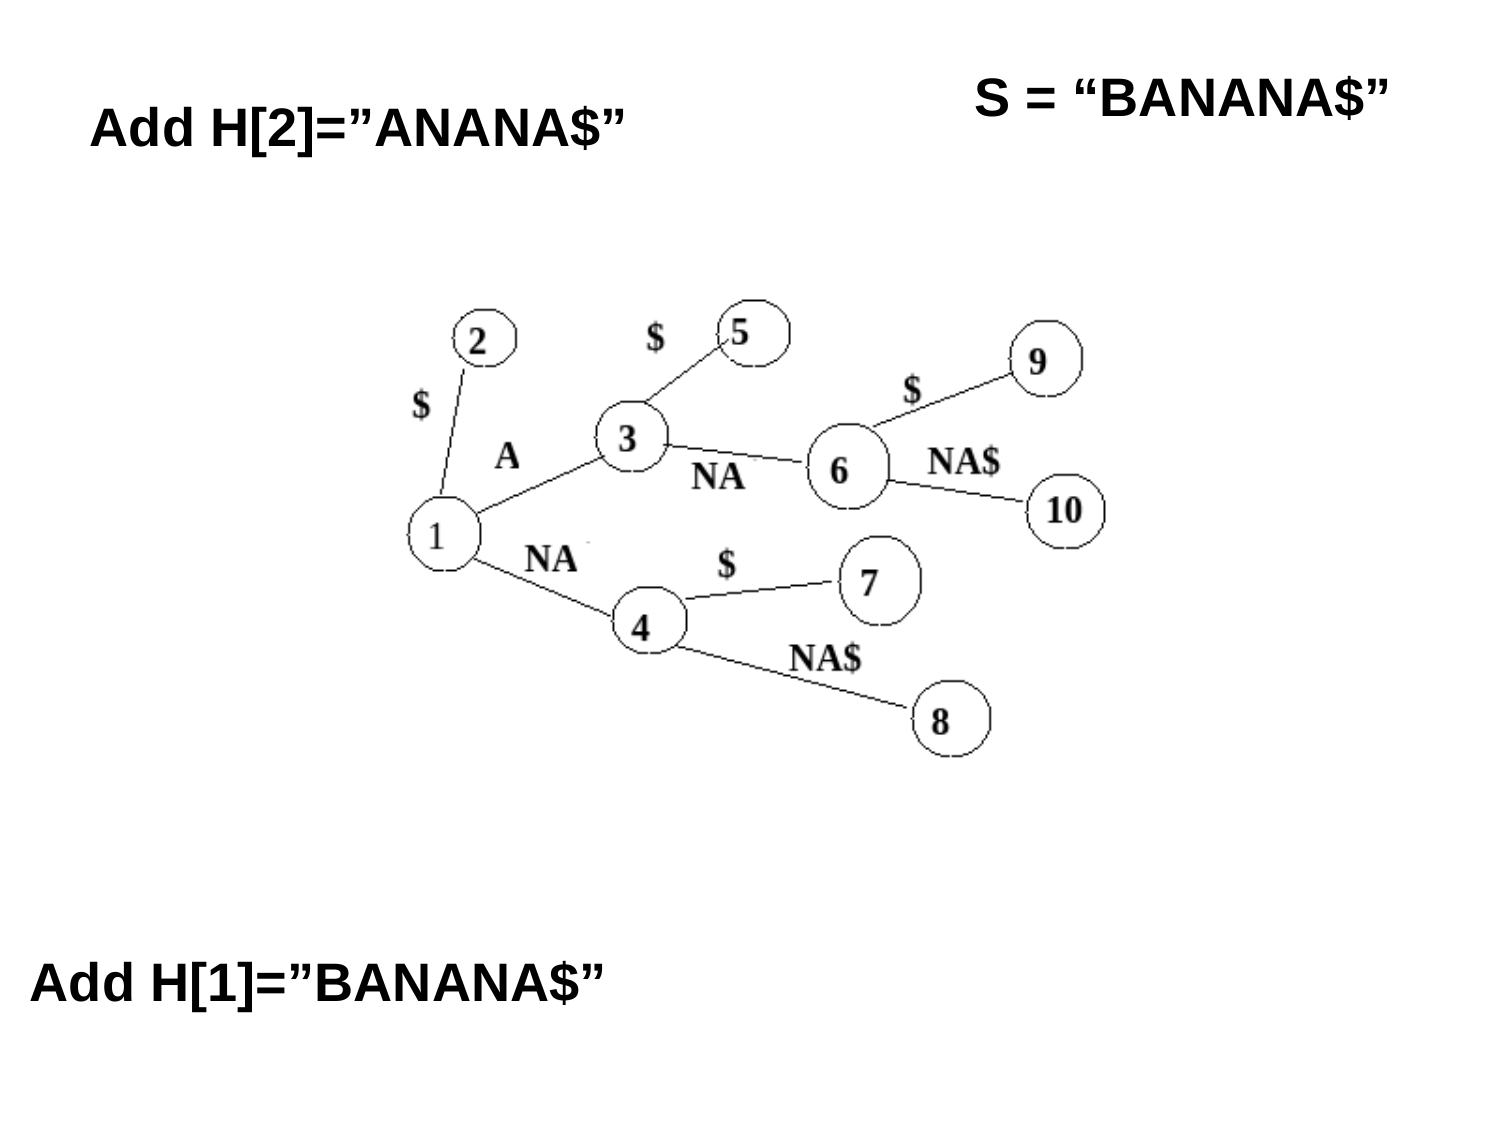

S = “BANANA$”
Add H[2]=”ANANA$”
Add H[1]=”BANANA$”